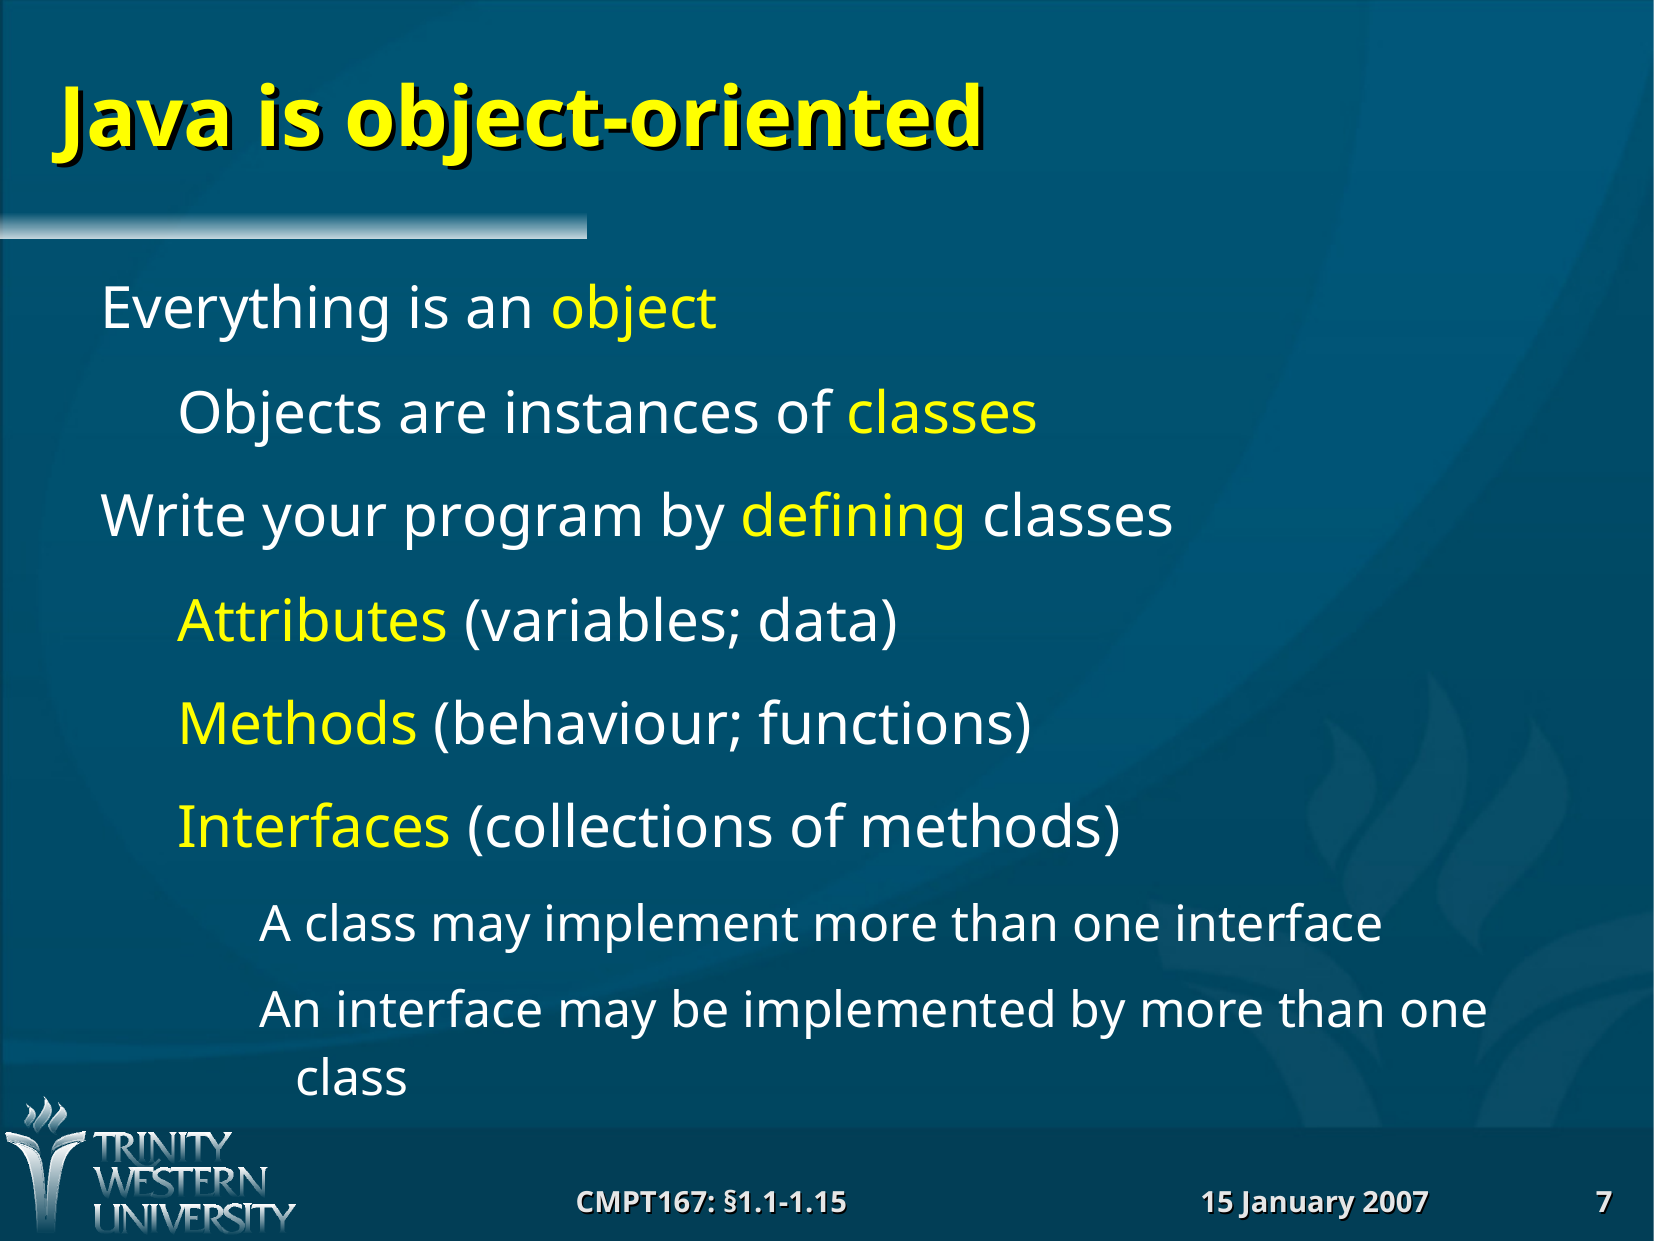

# Java is object-oriented
Everything is an object
Objects are instances of classes
Write your program by defining classes
Attributes (variables; data)
Methods (behaviour; functions)
Interfaces (collections of methods)
A class may implement more than one interface
An interface may be implemented by more than one class
CMPT167: §1.1-1.15
15 January 2007
7